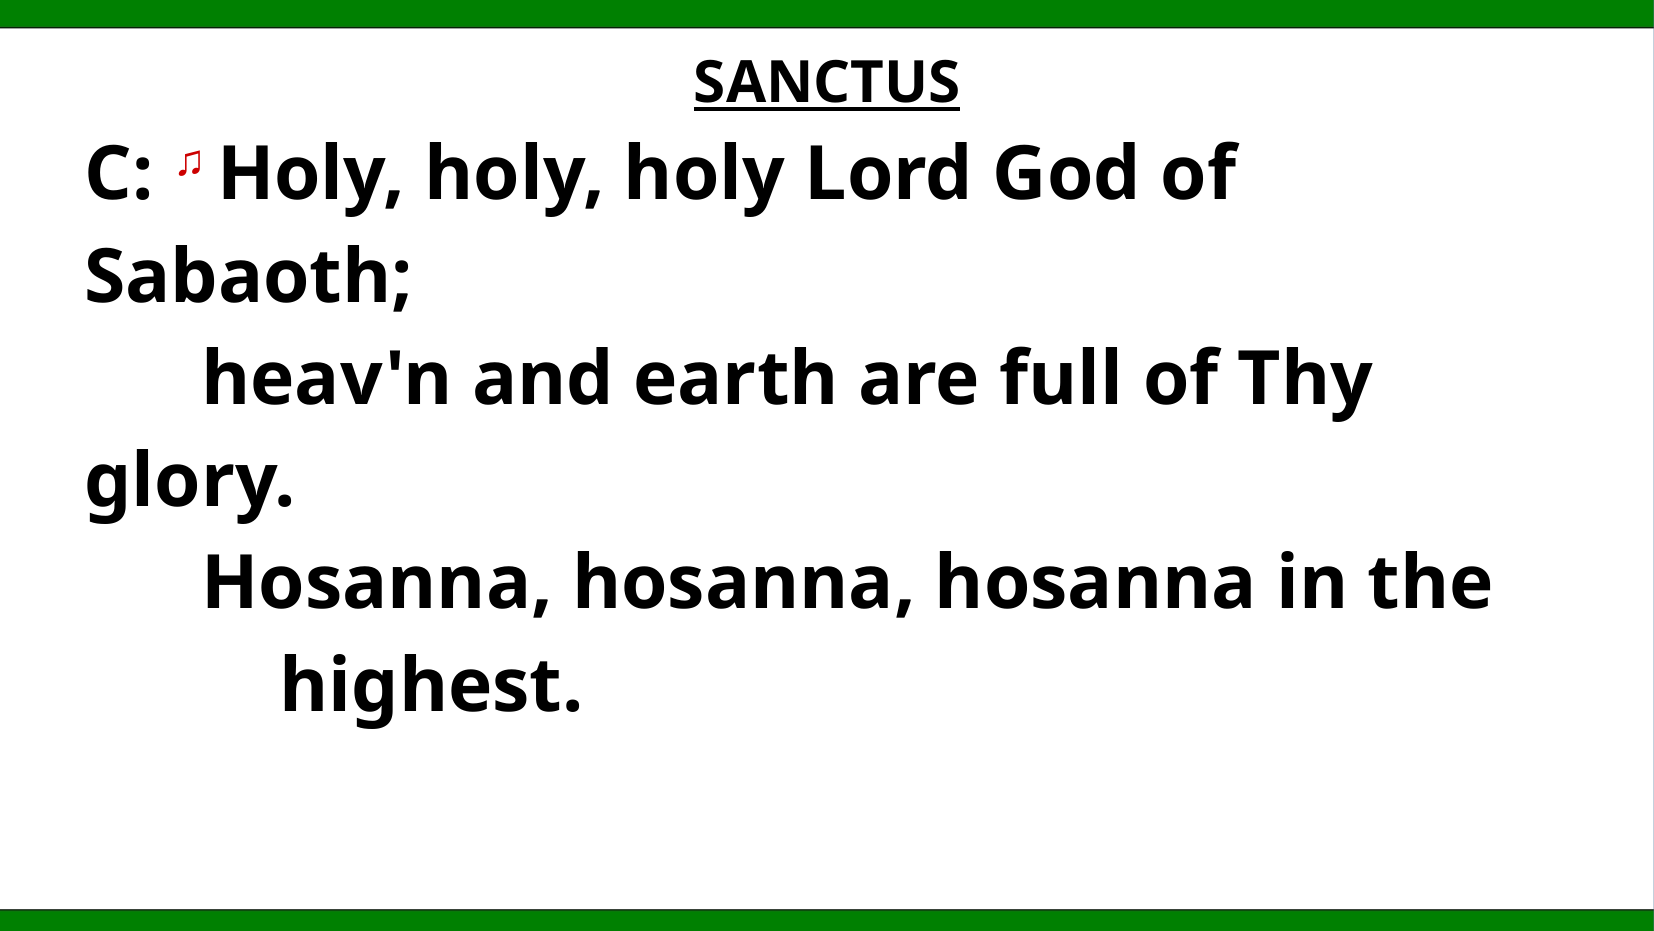

SANCTUS
C: ♫ Holy, holy, holy Lord God of Sabaoth;
 heav'n and earth are full of Thy glory.
 Hosanna, hosanna, hosanna in the
 highest.